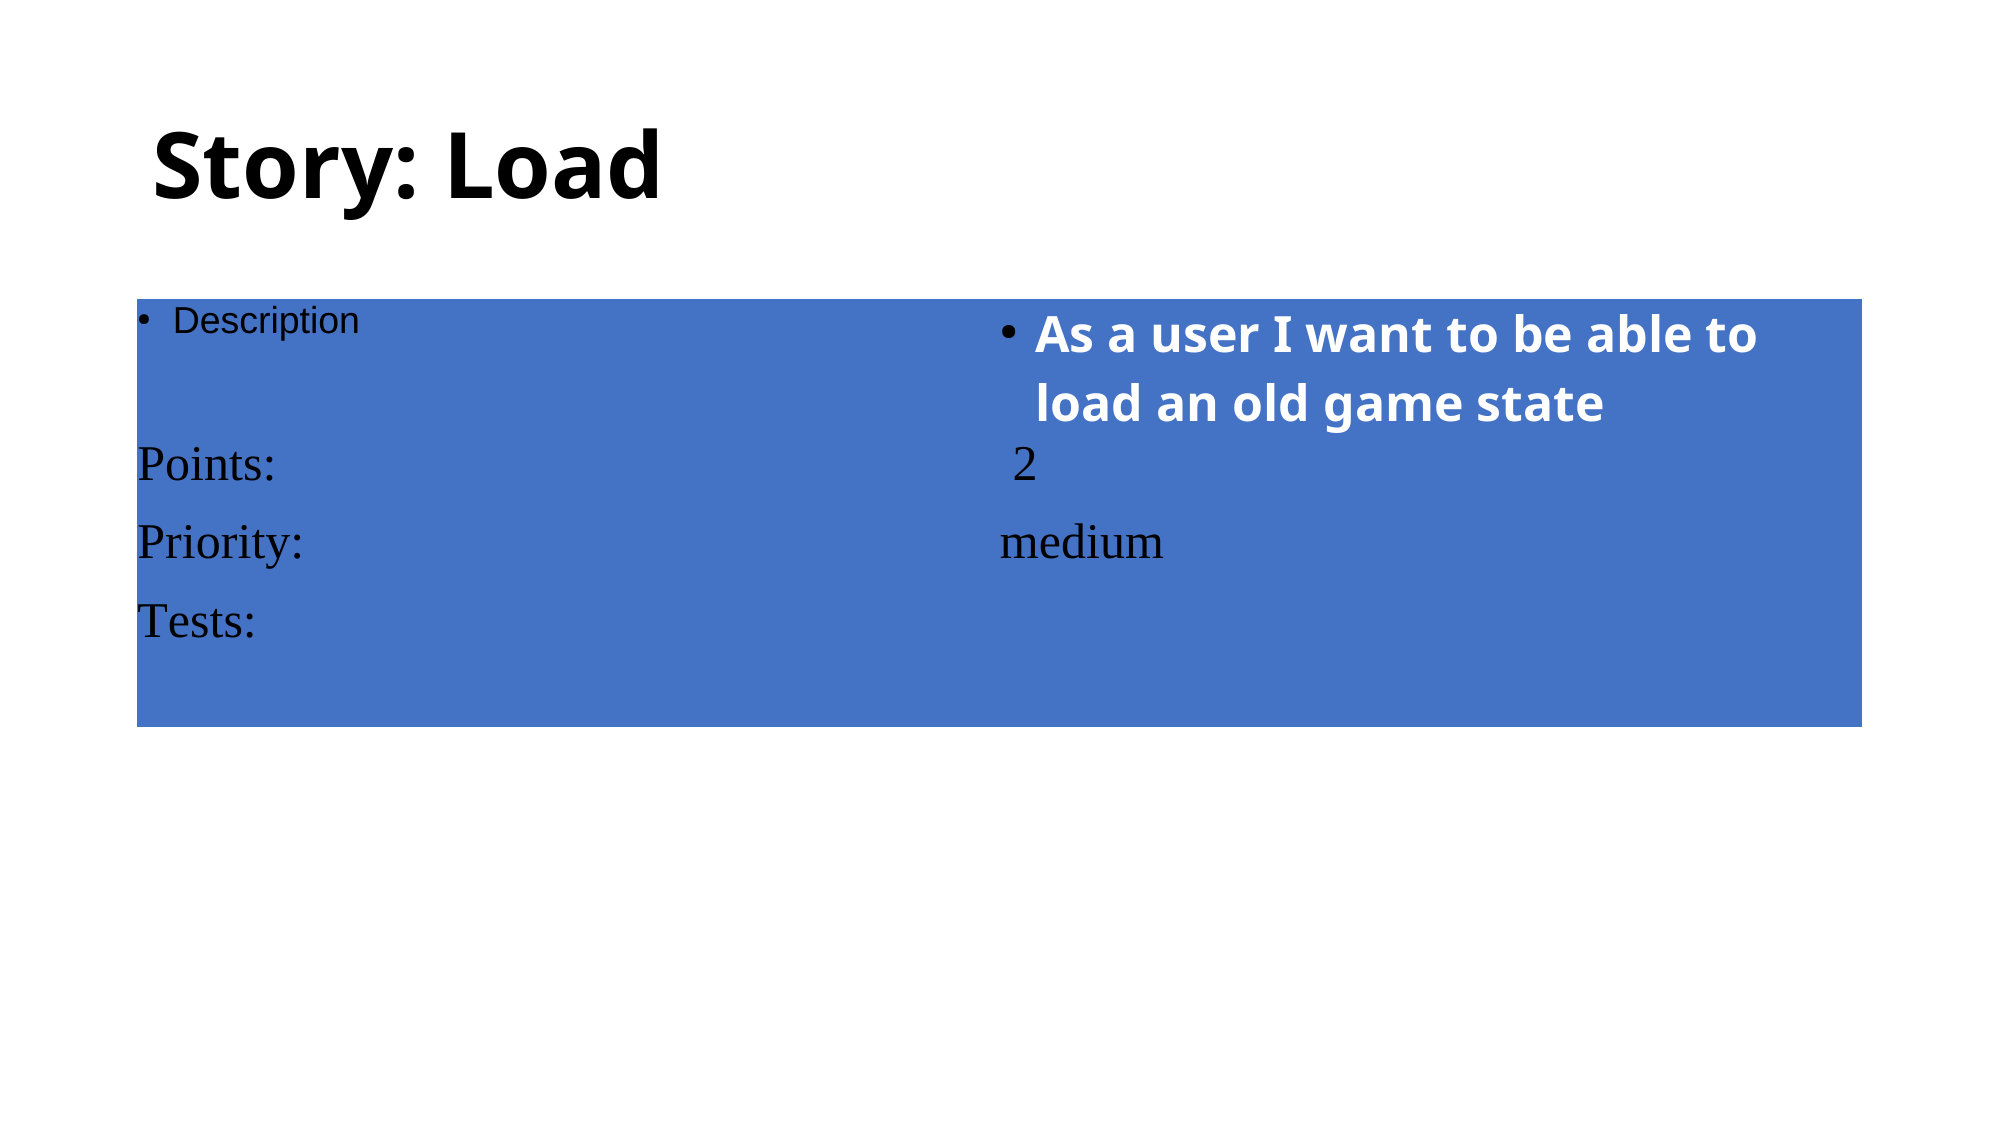

# Story: Load
| Description | As a user I want to be able to load an old game state |
| --- | --- |
| Points: | 2 |
| Priority: | medium |
| Tests: | |
| | |